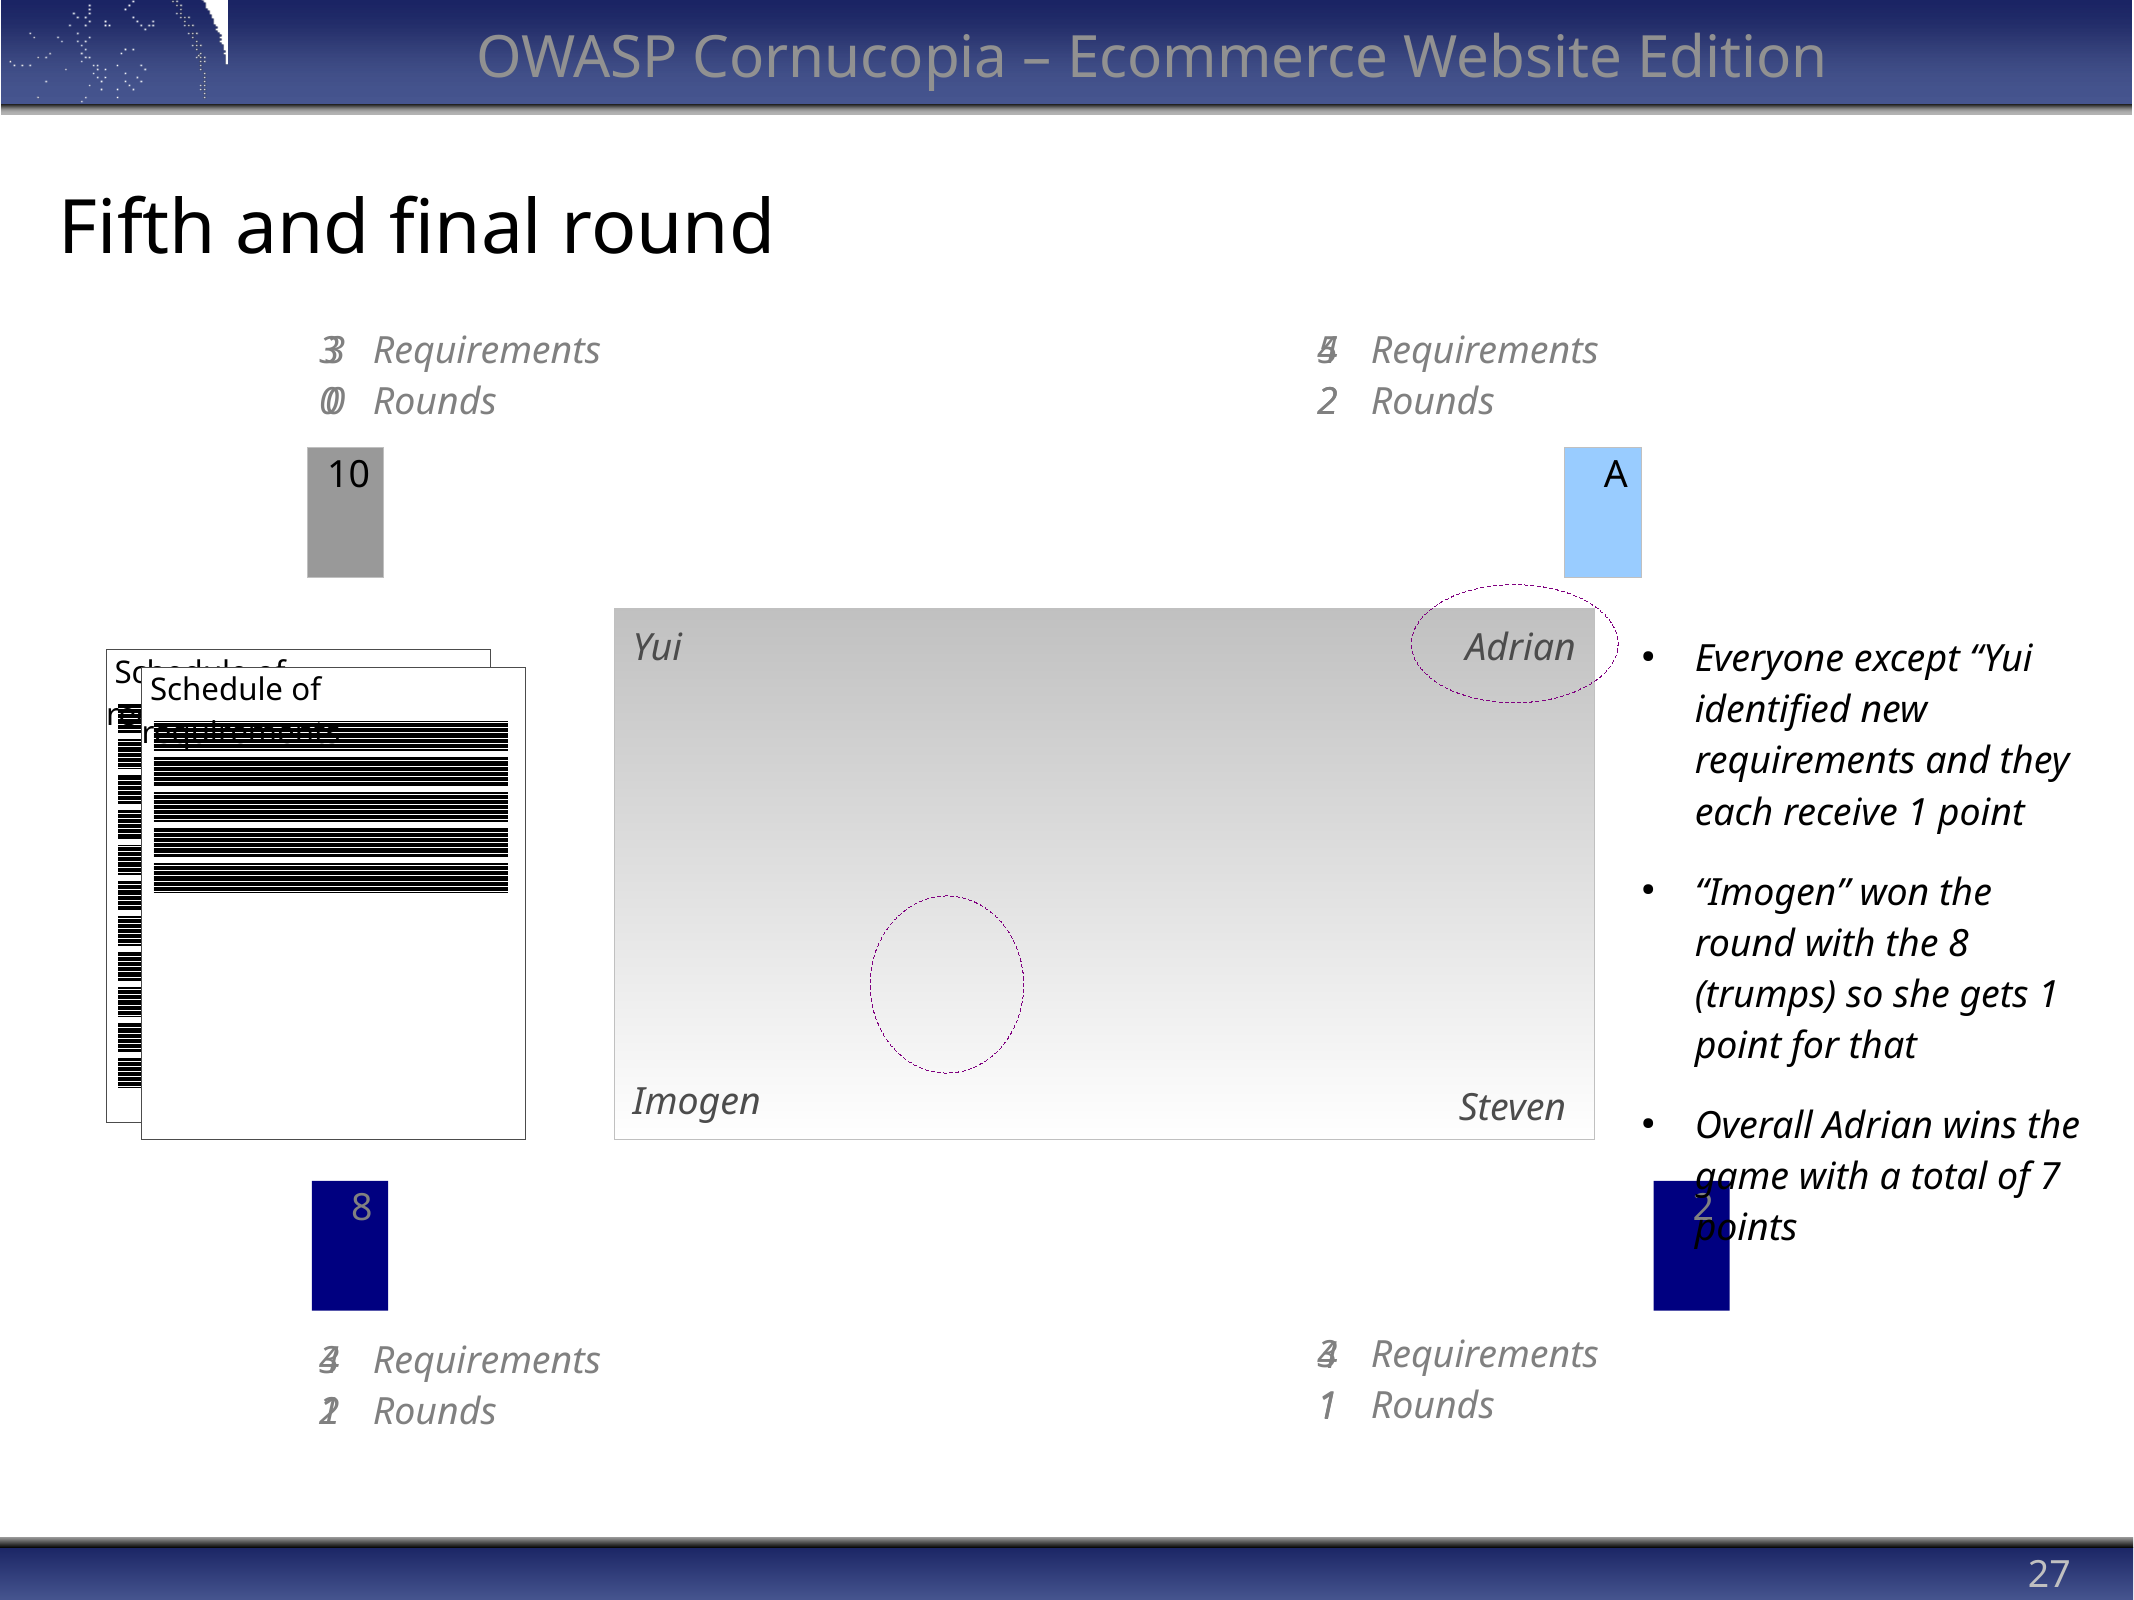

# Fifth and final round
3
0
5
2
Requirements
Rounds
Requirements
Rounds
3
0
4
2
 10
 A
Yui
Adrian
Everyone except “Yui identified new requirements and they each receive 1 point
“Imogen” won the round with the 8 (trumps) so she gets 1 point for that
Overall Adrian wins the game with a total of 7 points
 Schedule of requirements
 Schedule of requirements
Imogen
Steven
 8
 2
Requirements
Rounds
3
1
4
1
4
2
Requirements
Rounds
3
1